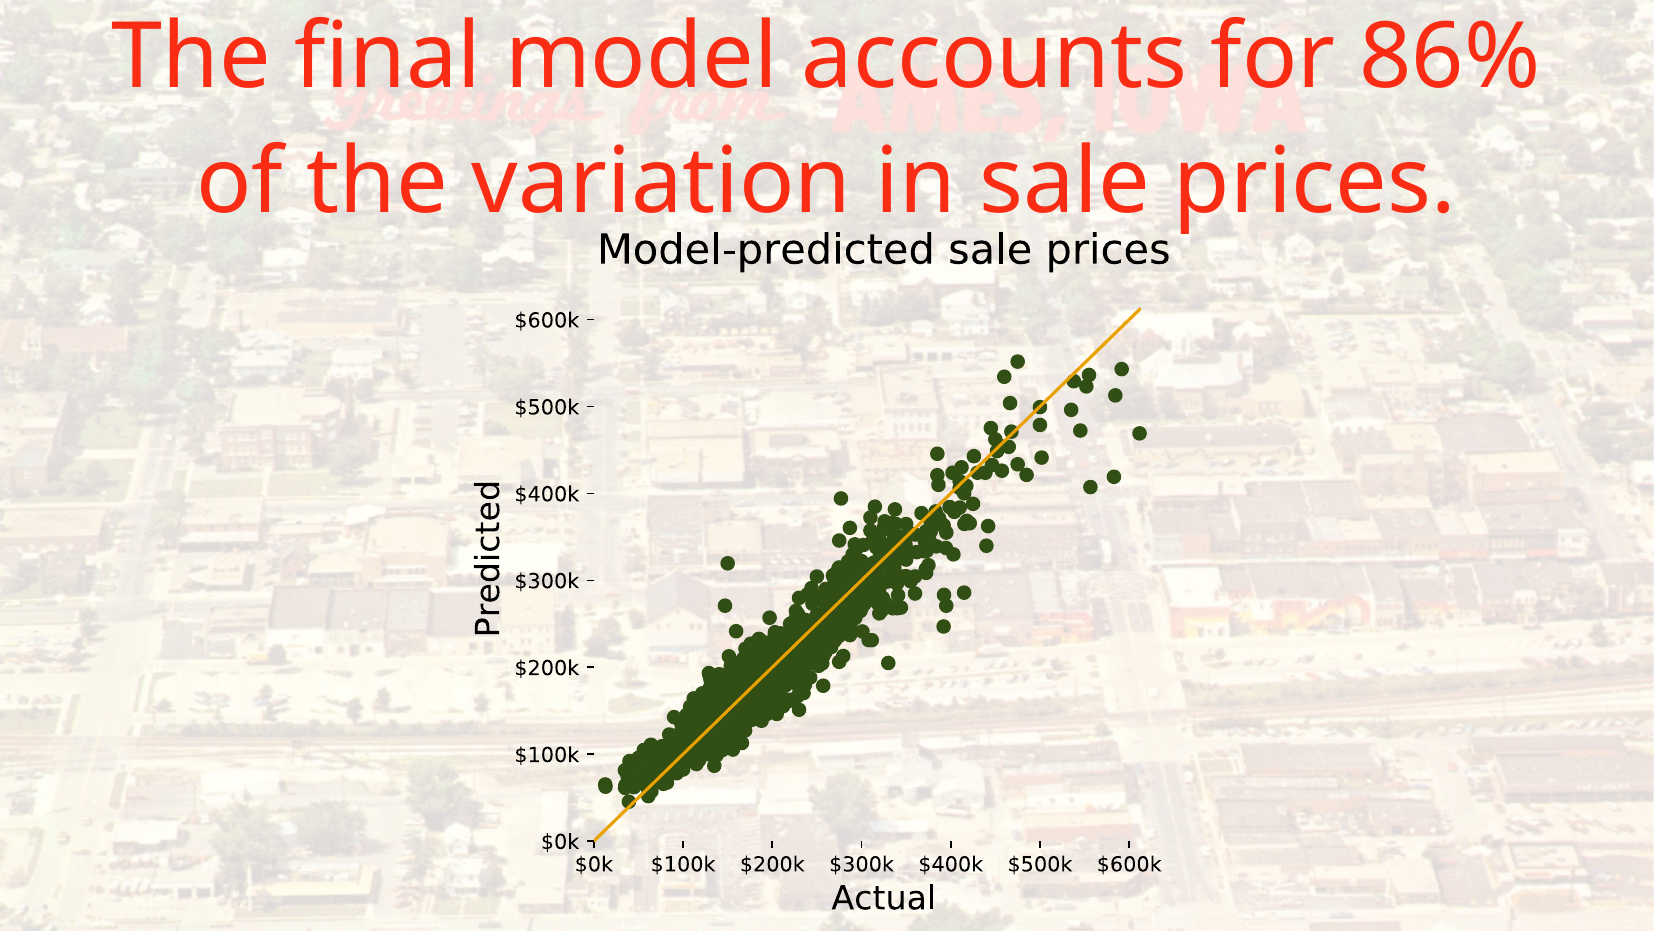

# The final model accounts for 86% of the variation in sale prices.